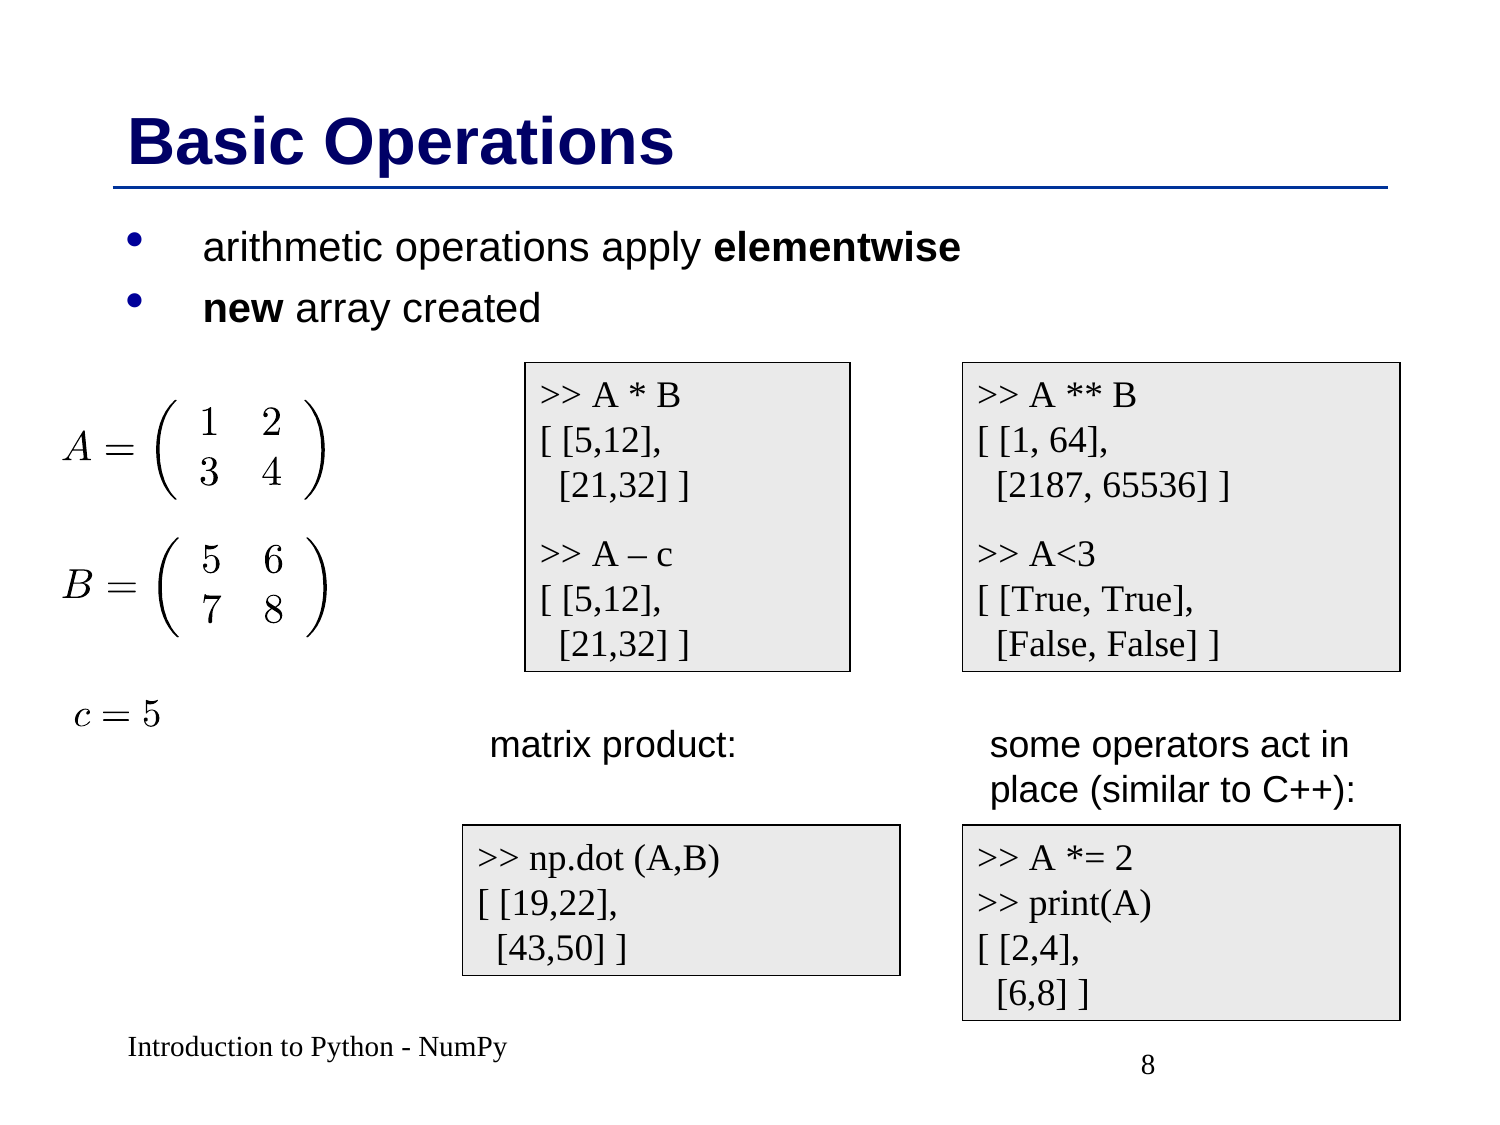

# Basic Operations
arithmetic operations apply elementwise
new array created
>> A * B
[ [5,12],
 [21,32] ]
>> A – c
[ [5,12],
 [21,32] ]
>> A ** B
[ [1, 64],
 [2187, 65536] ]
>> A<3
[ [True, True],
 [False, False] ]
matrix product:
some operators act in
place (similar to C++):
>> np.dot (A,B)
[ [19,22],
 [43,50] ]
>> A *= 2
>> print(A)
[ [2,4],
 [6,8] ]
Introduction to Python - NumPy